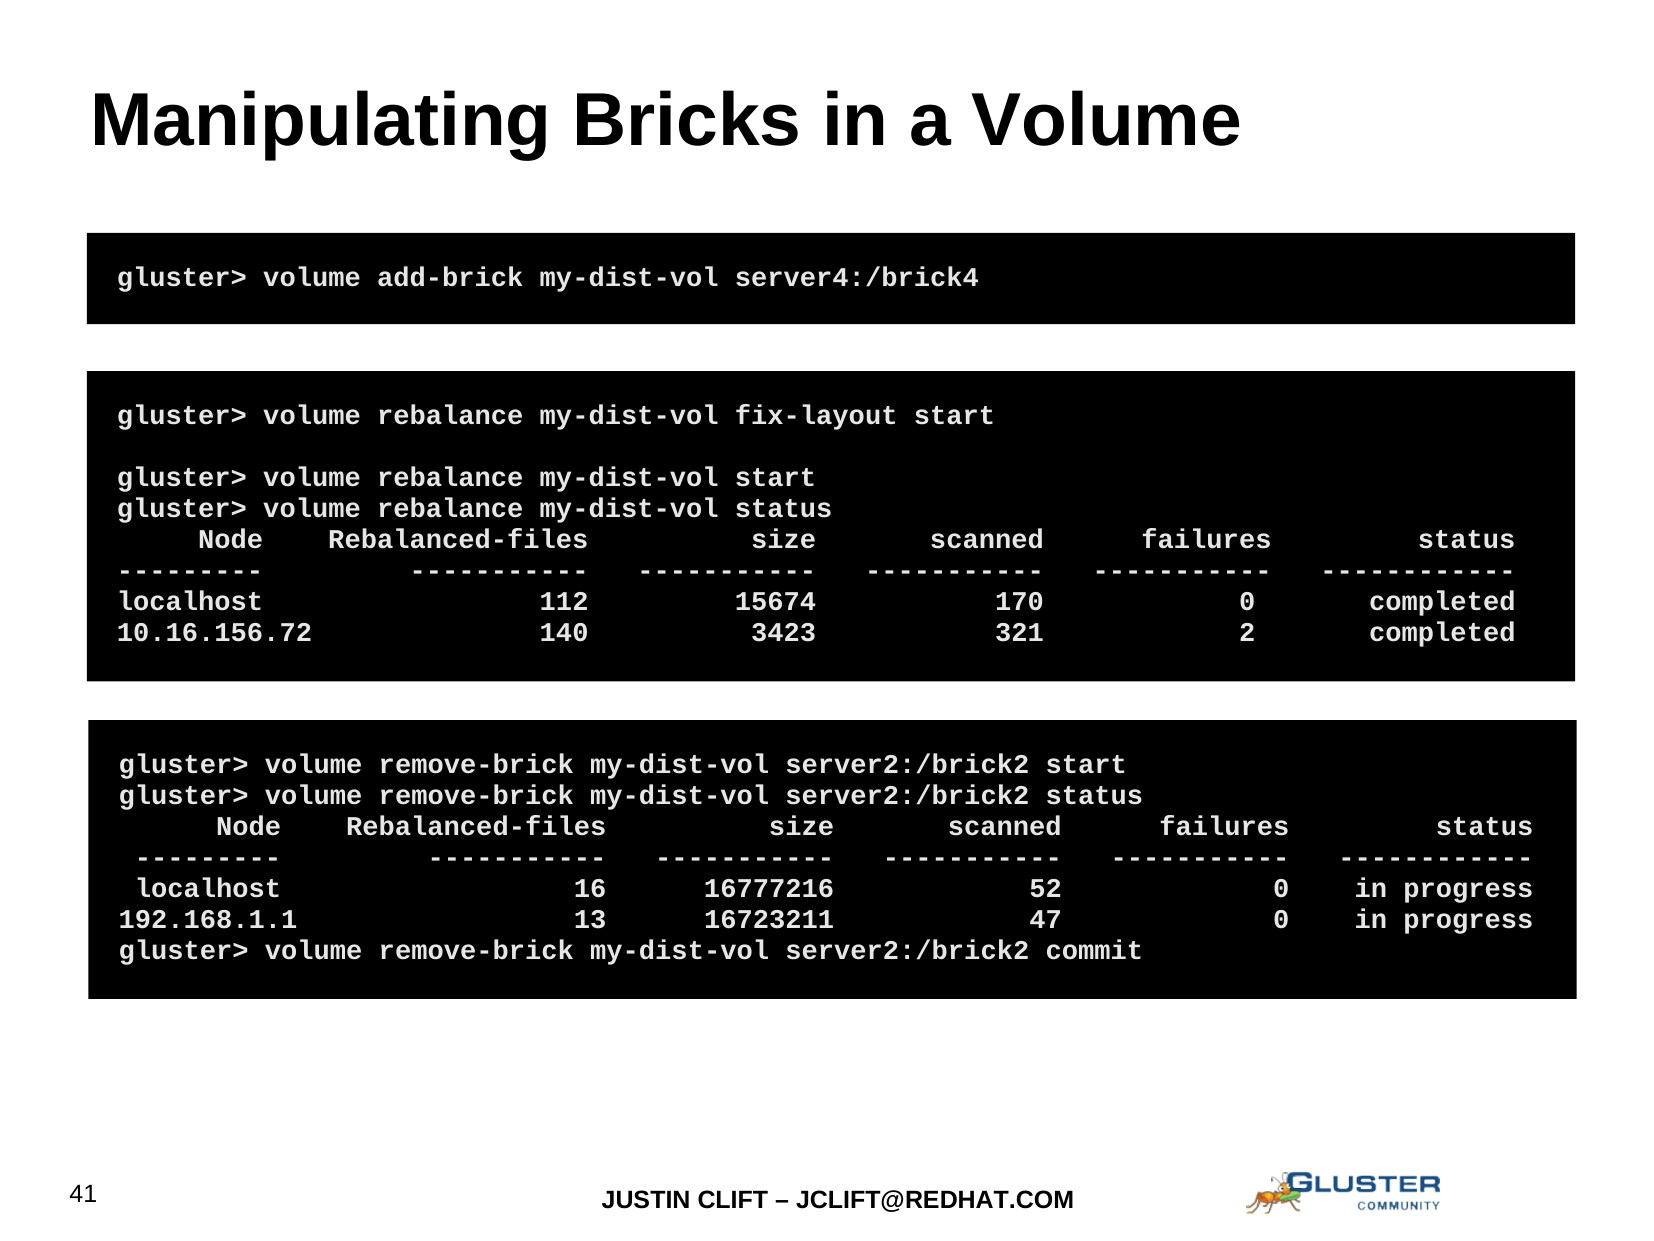

# Manipulating Bricks in a Volume
gluster> volume add-brick my-dist-vol server4:/brick4
gluster> volume rebalance my-dist-vol fix-layout start
gluster> volume rebalance my-dist-vol start
gluster> volume rebalance my-dist-vol status
 Node Rebalanced-files size scanned failures status
--------- ----------- ----------- ----------- ----------- ------------
localhost 112 15674 170 0 completed
10.16.156.72 140 3423 321 2 completed
gluster> volume remove-brick my-dist-vol server2:/brick2 start
gluster> volume remove-brick my-dist-vol server2:/brick2 status
 Node Rebalanced-files size scanned failures status
 --------- ----------- ----------- ----------- ----------- ------------
 localhost 16 16777216 52 0 in progress
192.168.1.1 13 16723211 47 0 in progress
gluster> volume remove-brick my-dist-vol server2:/brick2 commit